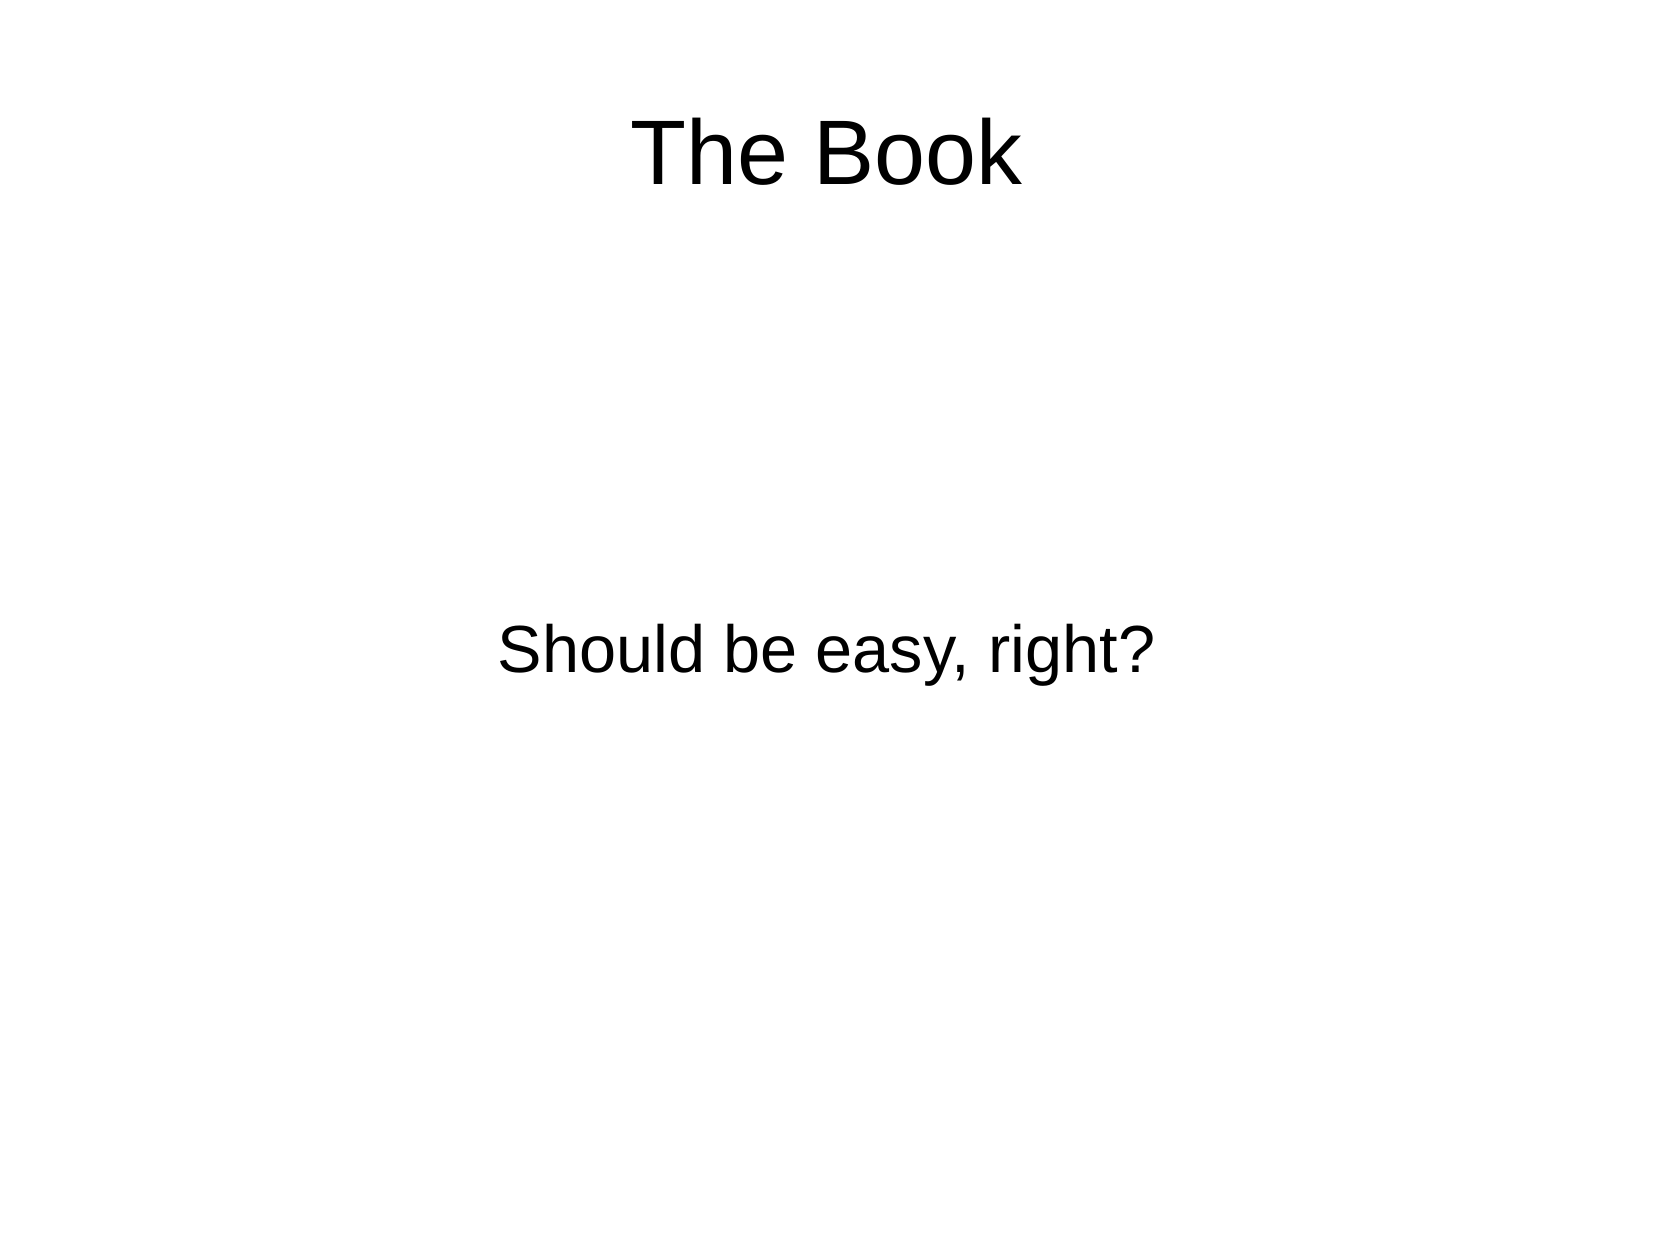

# The Book
Should be easy, right?